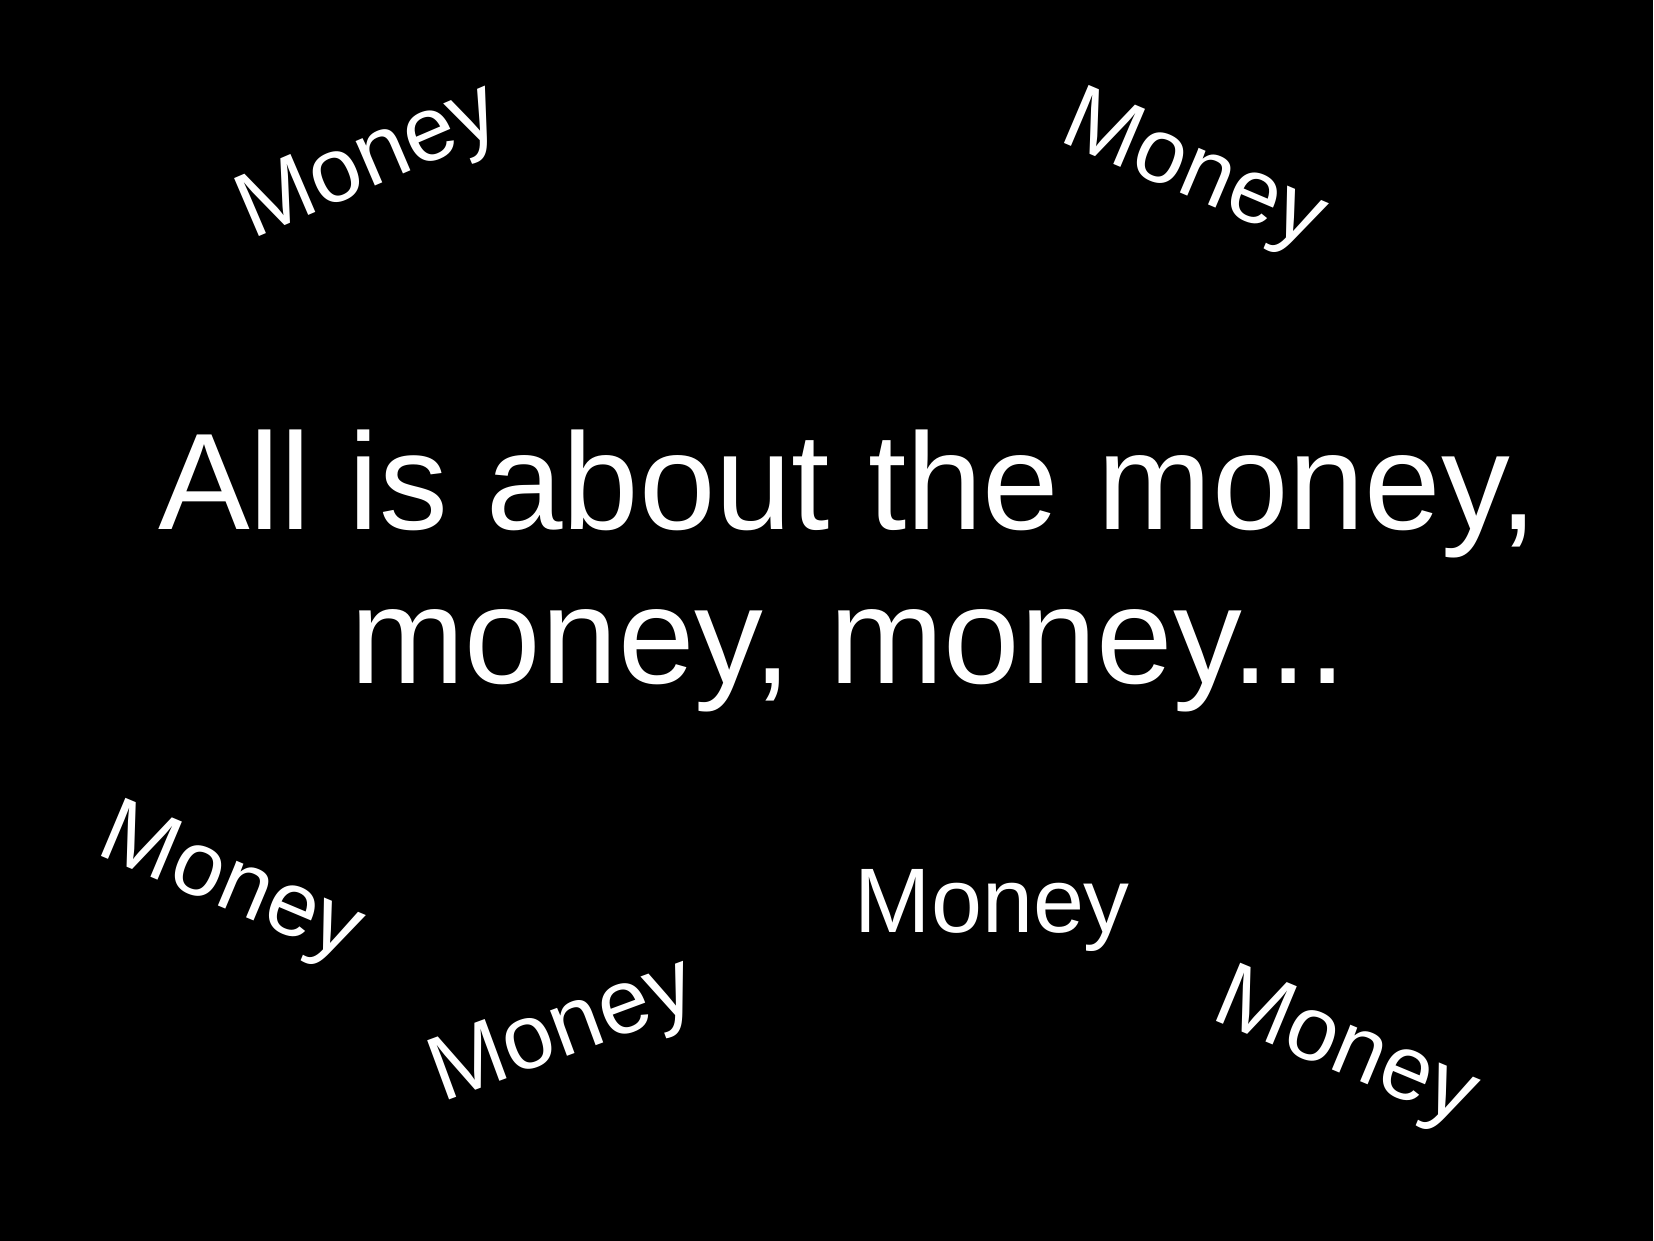

Money
Money
# All is about the money, money, money...
Money
Money
Money
Money